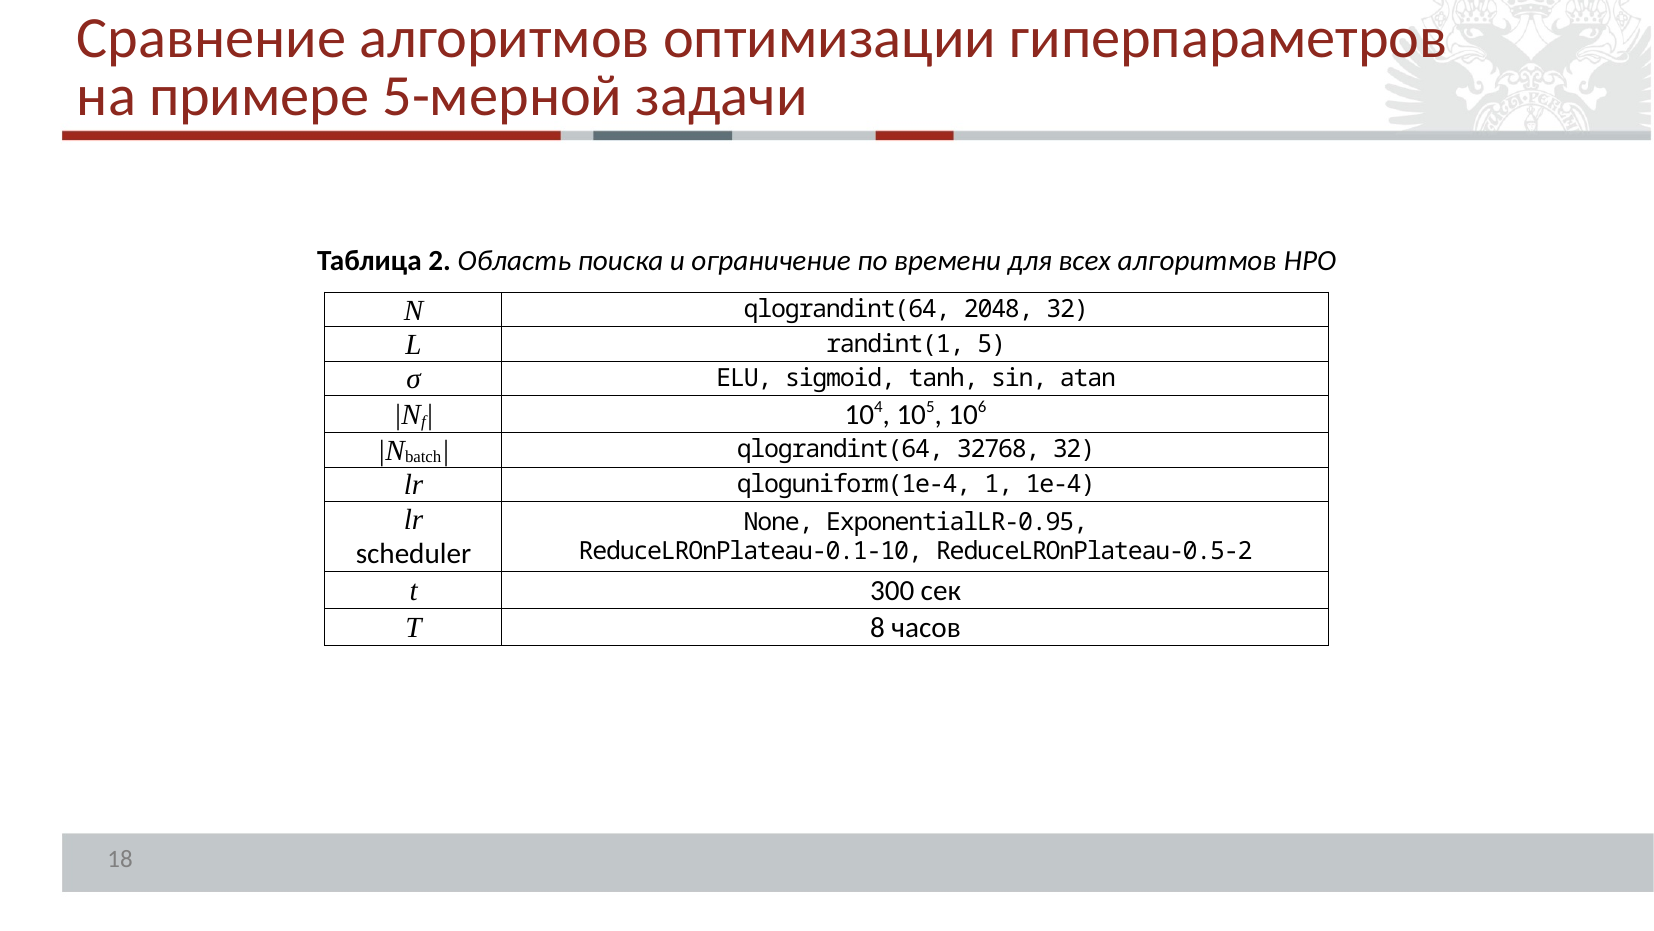

# Сравнение алгоритмов оптимизации гиперпараметров на примере 5-мерной задачи
Таблица 2. Область поиска и ограничение по времени для всех алгоритмов HPO
18